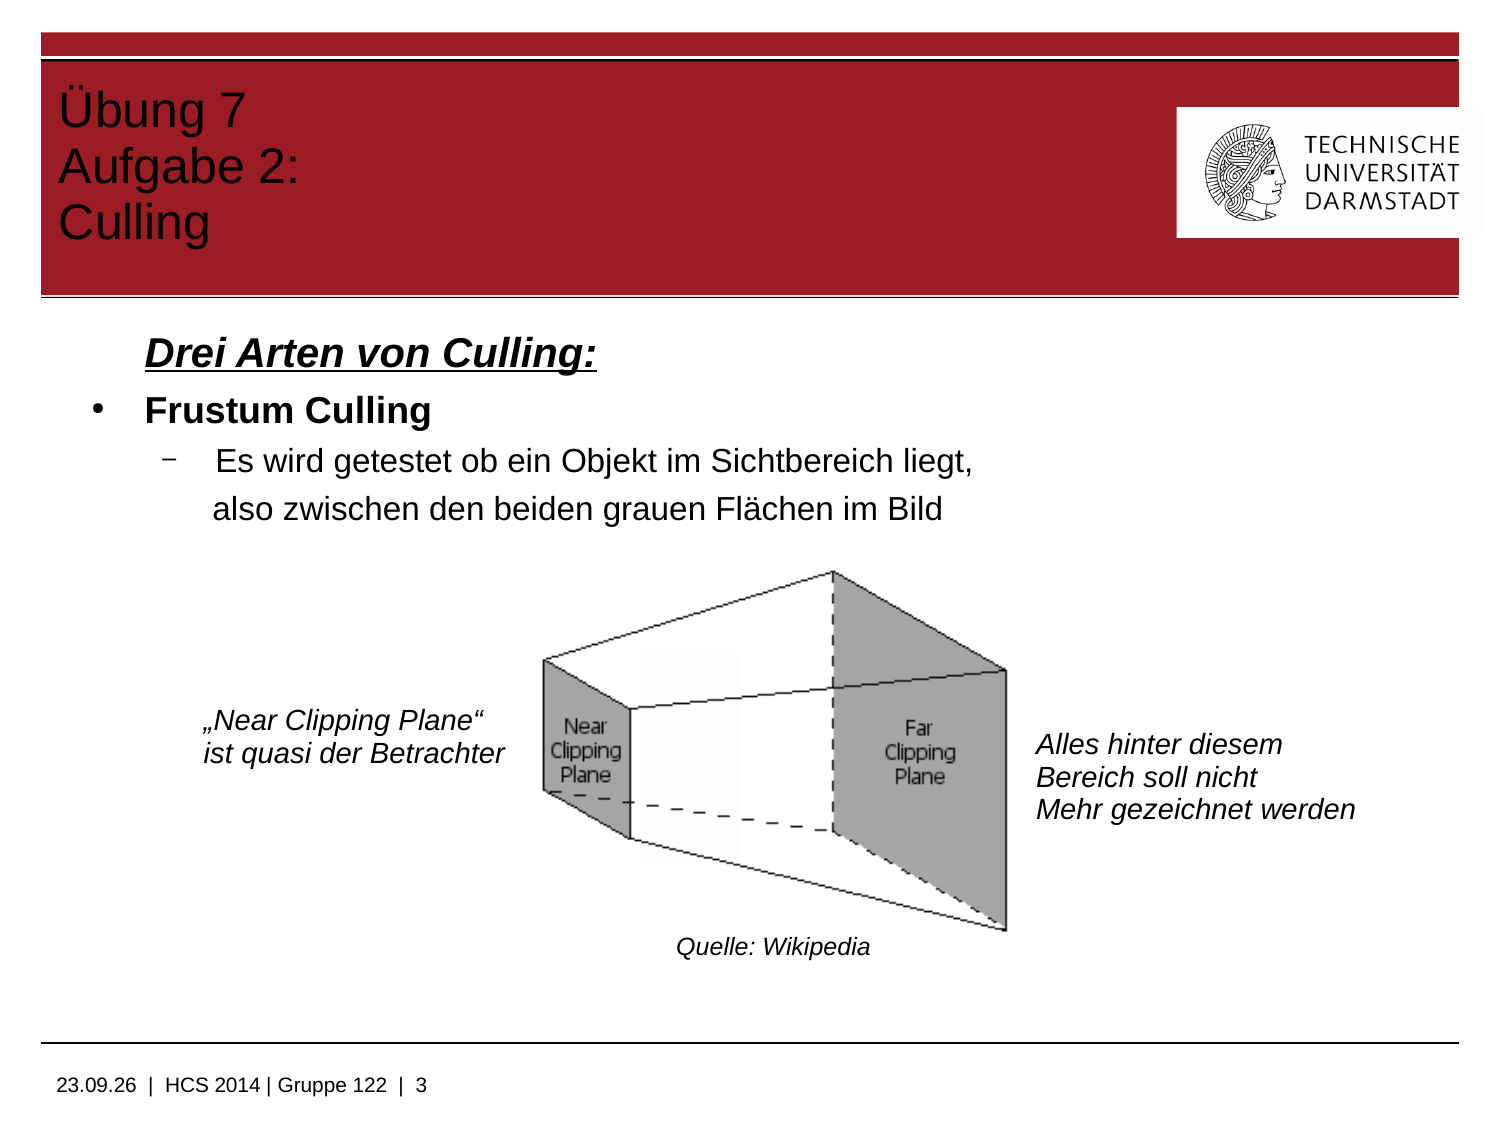

# Übung 7 Aufgabe 2: Culling
Drei Arten von Culling:
Frustum Culling
Es wird getestet ob ein Objekt im Sichtbereich liegt,
 also zwischen den beiden grauen Flächen im Bild
„Near Clipping Plane“
ist quasi der Betrachter
Alles hinter diesem
Bereich soll nicht
Mehr gezeichnet werden
Quelle: Wikipedia